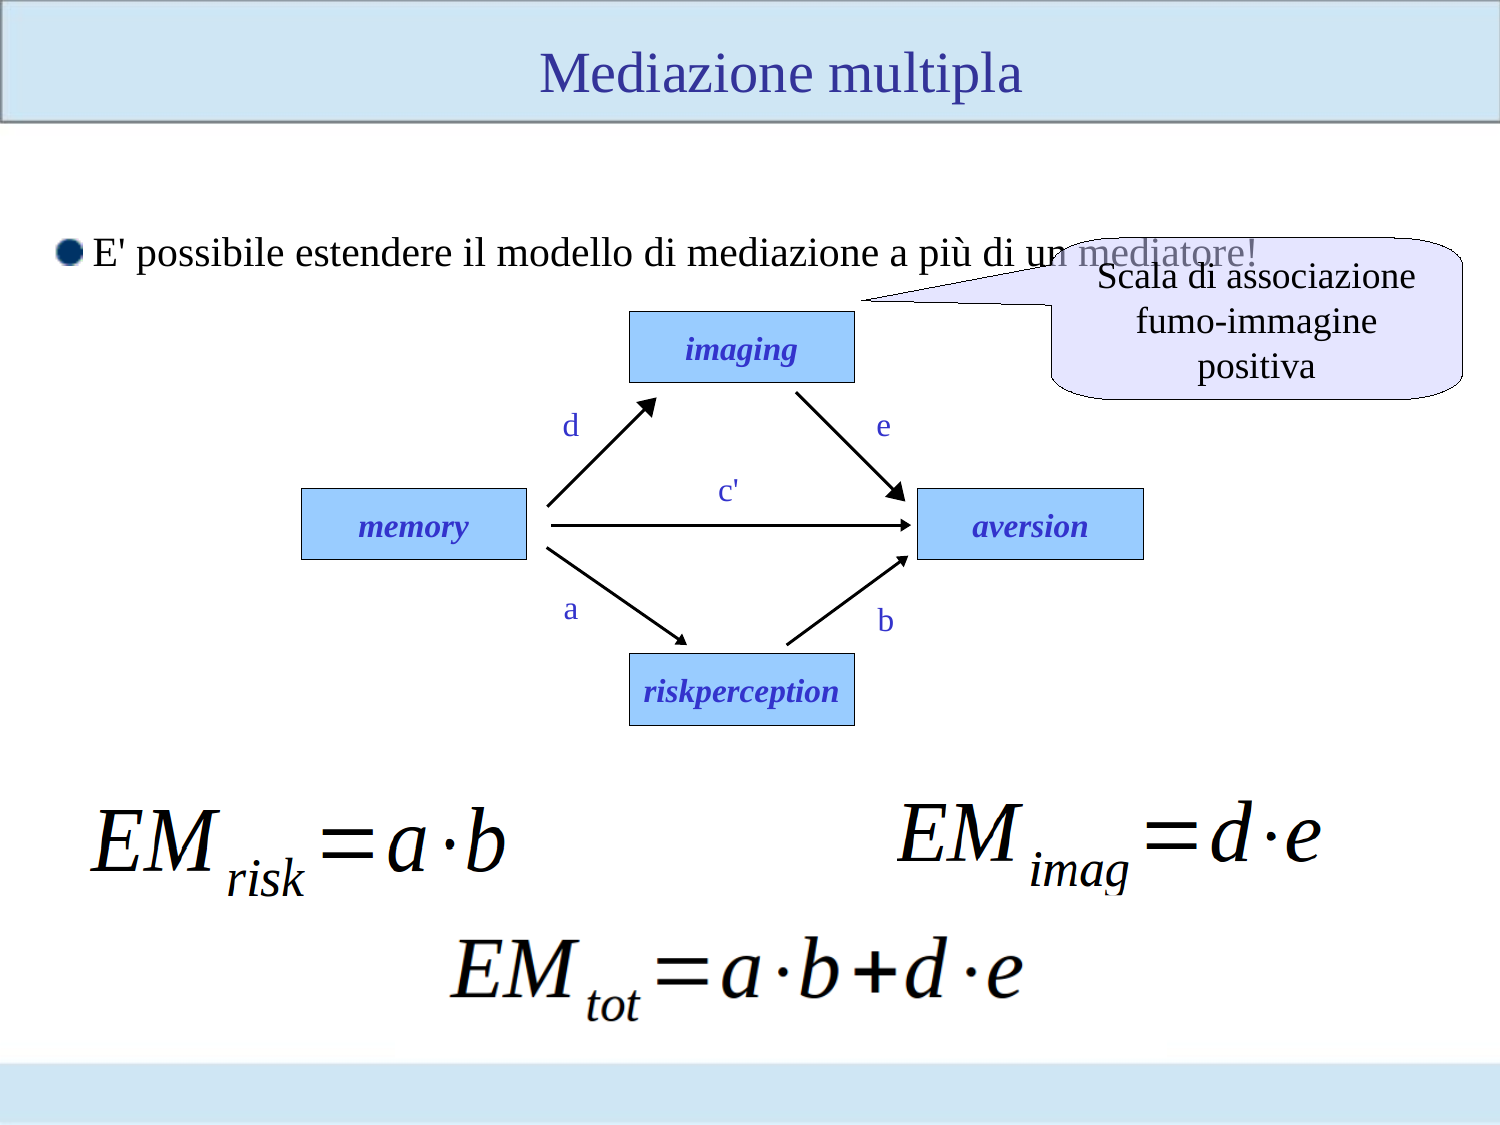

# Mediazione multipla
 E' possibile estendere il modello di mediazione a più di un mediatore!
Scala di associazione fumo-immagine positiva
imaging
d
e
c'
memory
aversion
a
b
riskperception